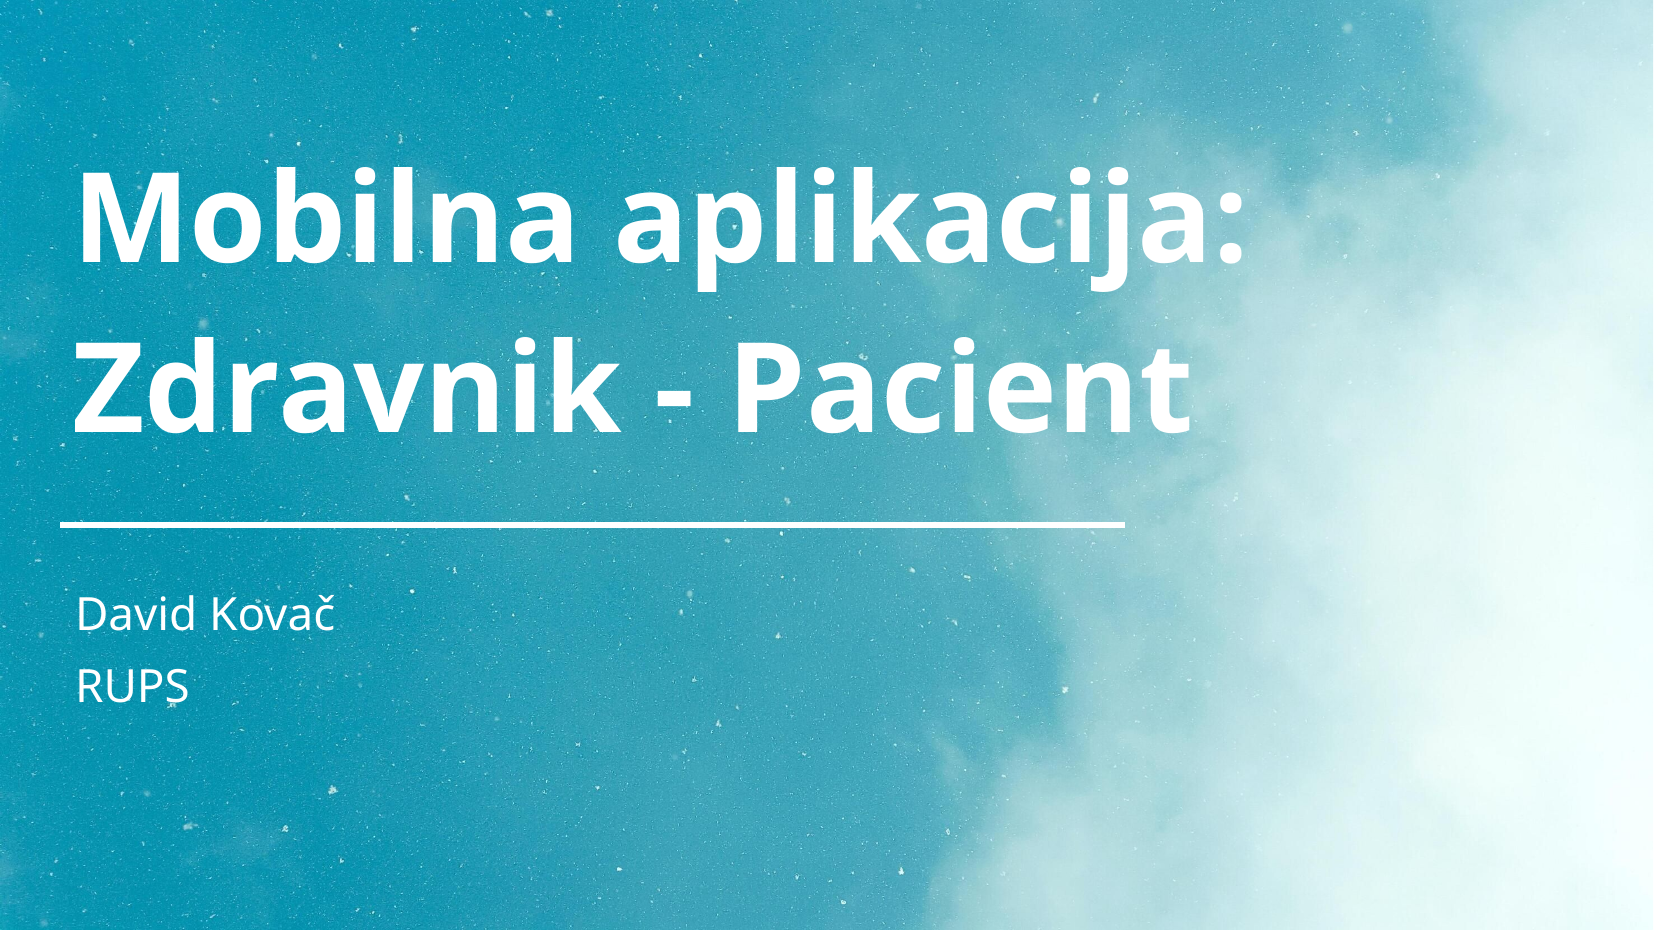

# Mobilna aplikacija: Zdravnik - Pacient
David Kovač
RUPS